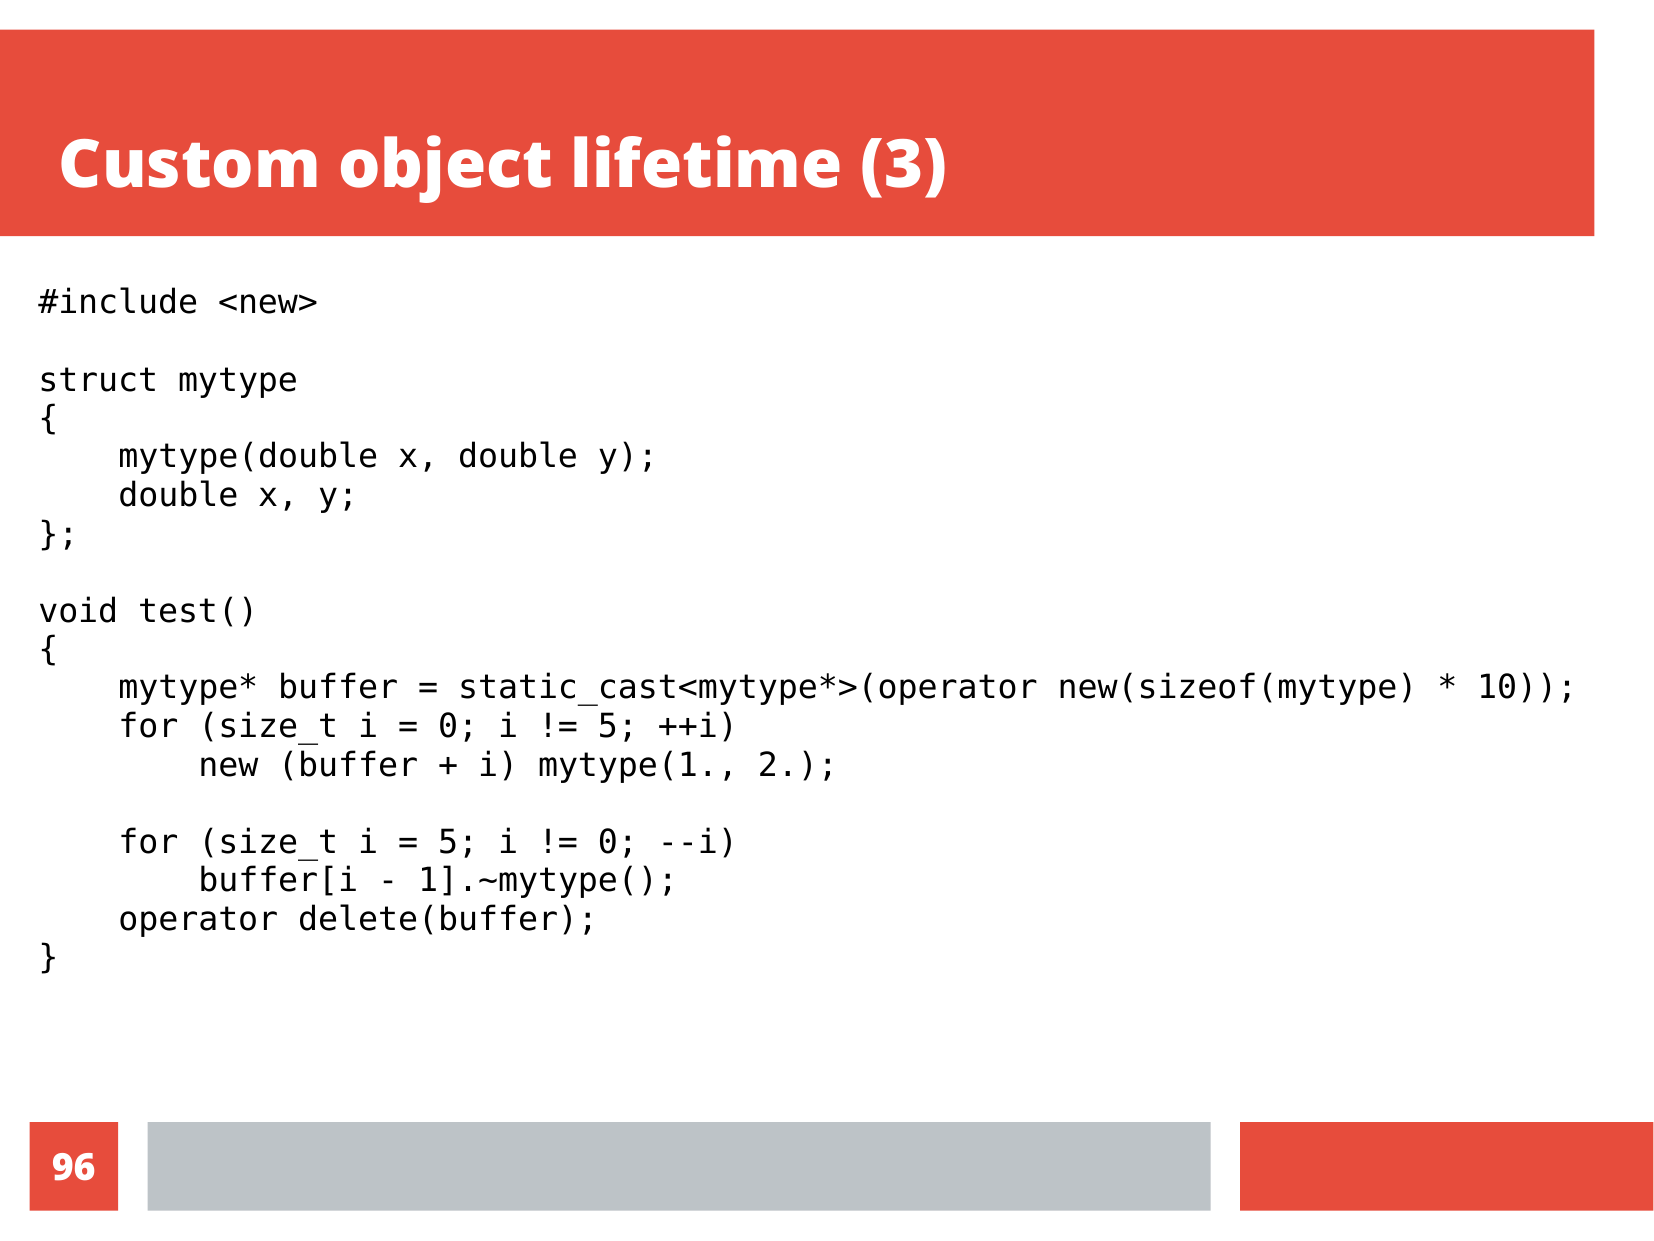

# Custom object lifetime (3)
#include <new>
struct mytype
{
 mytype(double x, double y);
 double x, y;
};
void test()
{
 mytype* buffer = static_cast<mytype*>(operator new(sizeof(mytype) * 10));
 for (size_t i = 0; i != 5; ++i)
 new (buffer + i) mytype(1., 2.);
 for (size_t i = 5; i != 0; --i)
 buffer[i - 1].~mytype();
 operator delete(buffer);
}
96